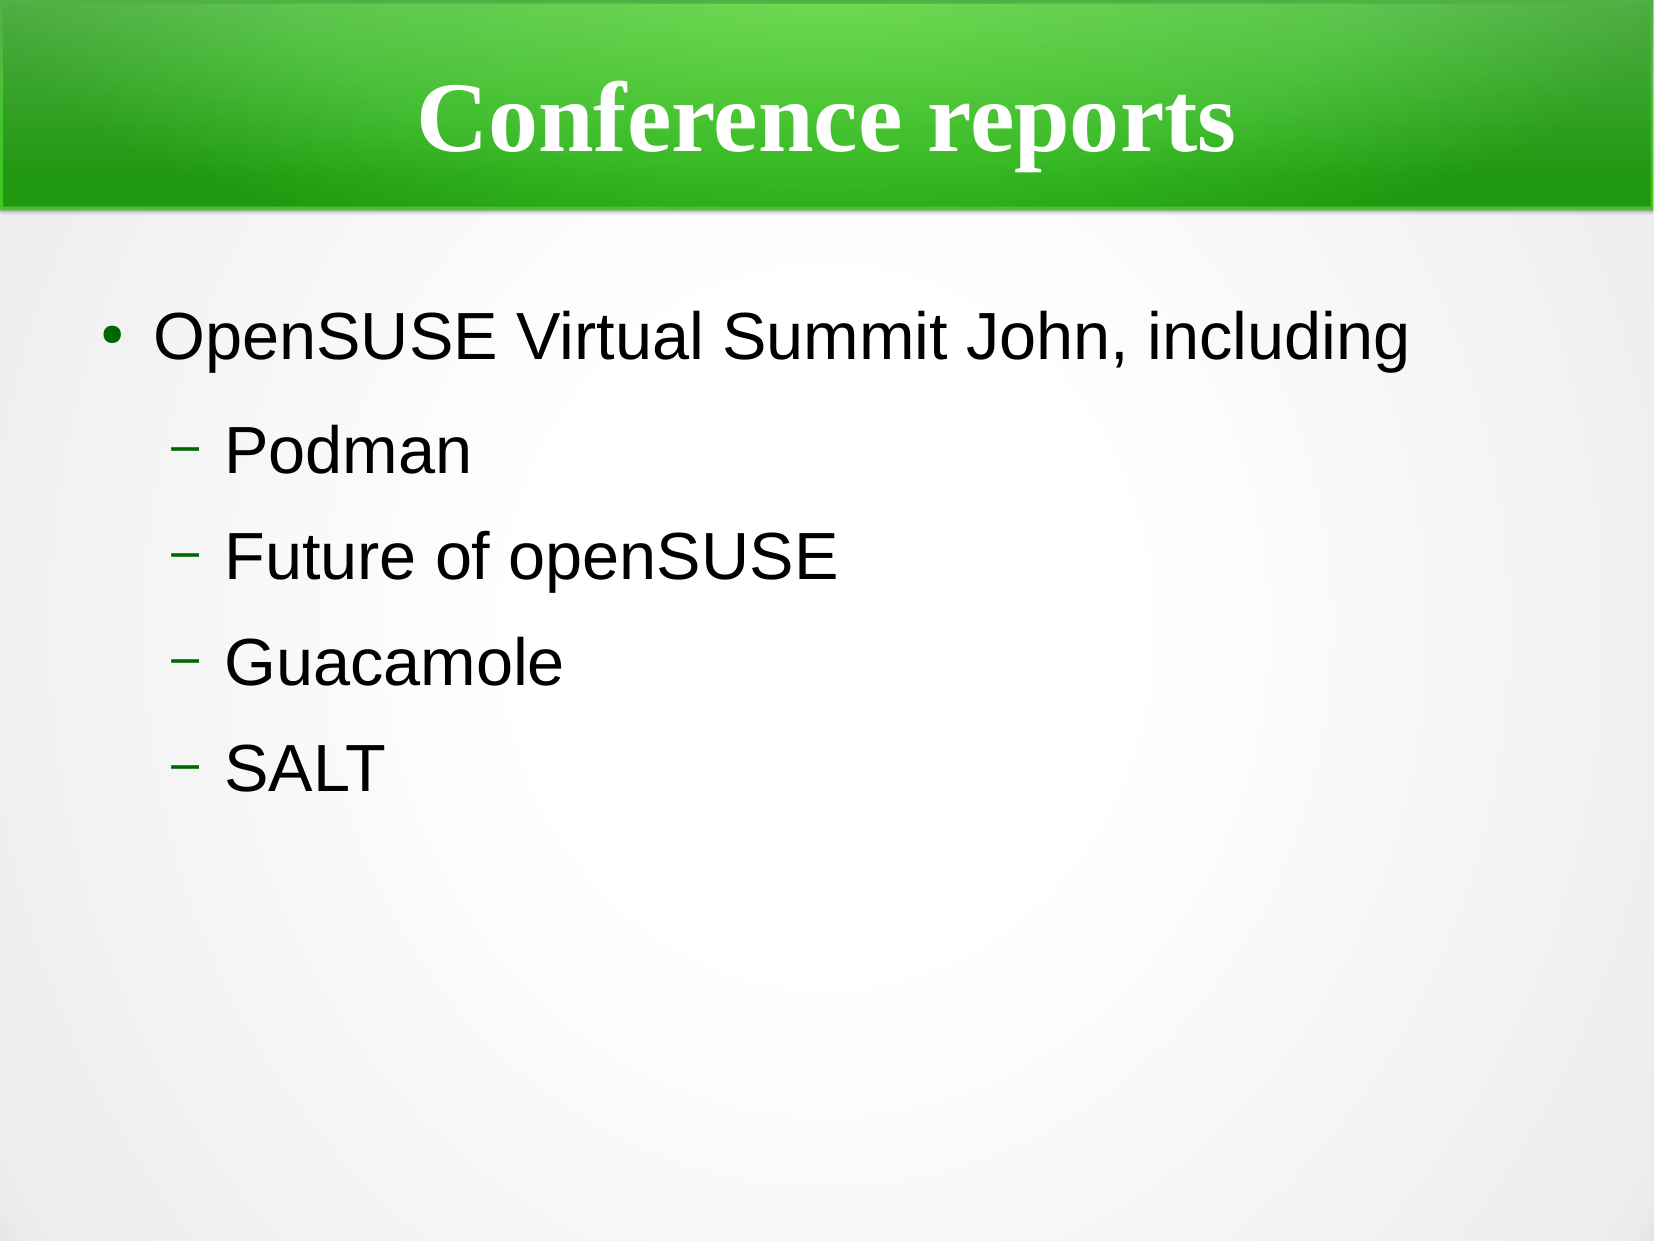

# Conference reports
OpenSUSE Virtual Summit John, including
Podman
Future of openSUSE
Guacamole
SALT